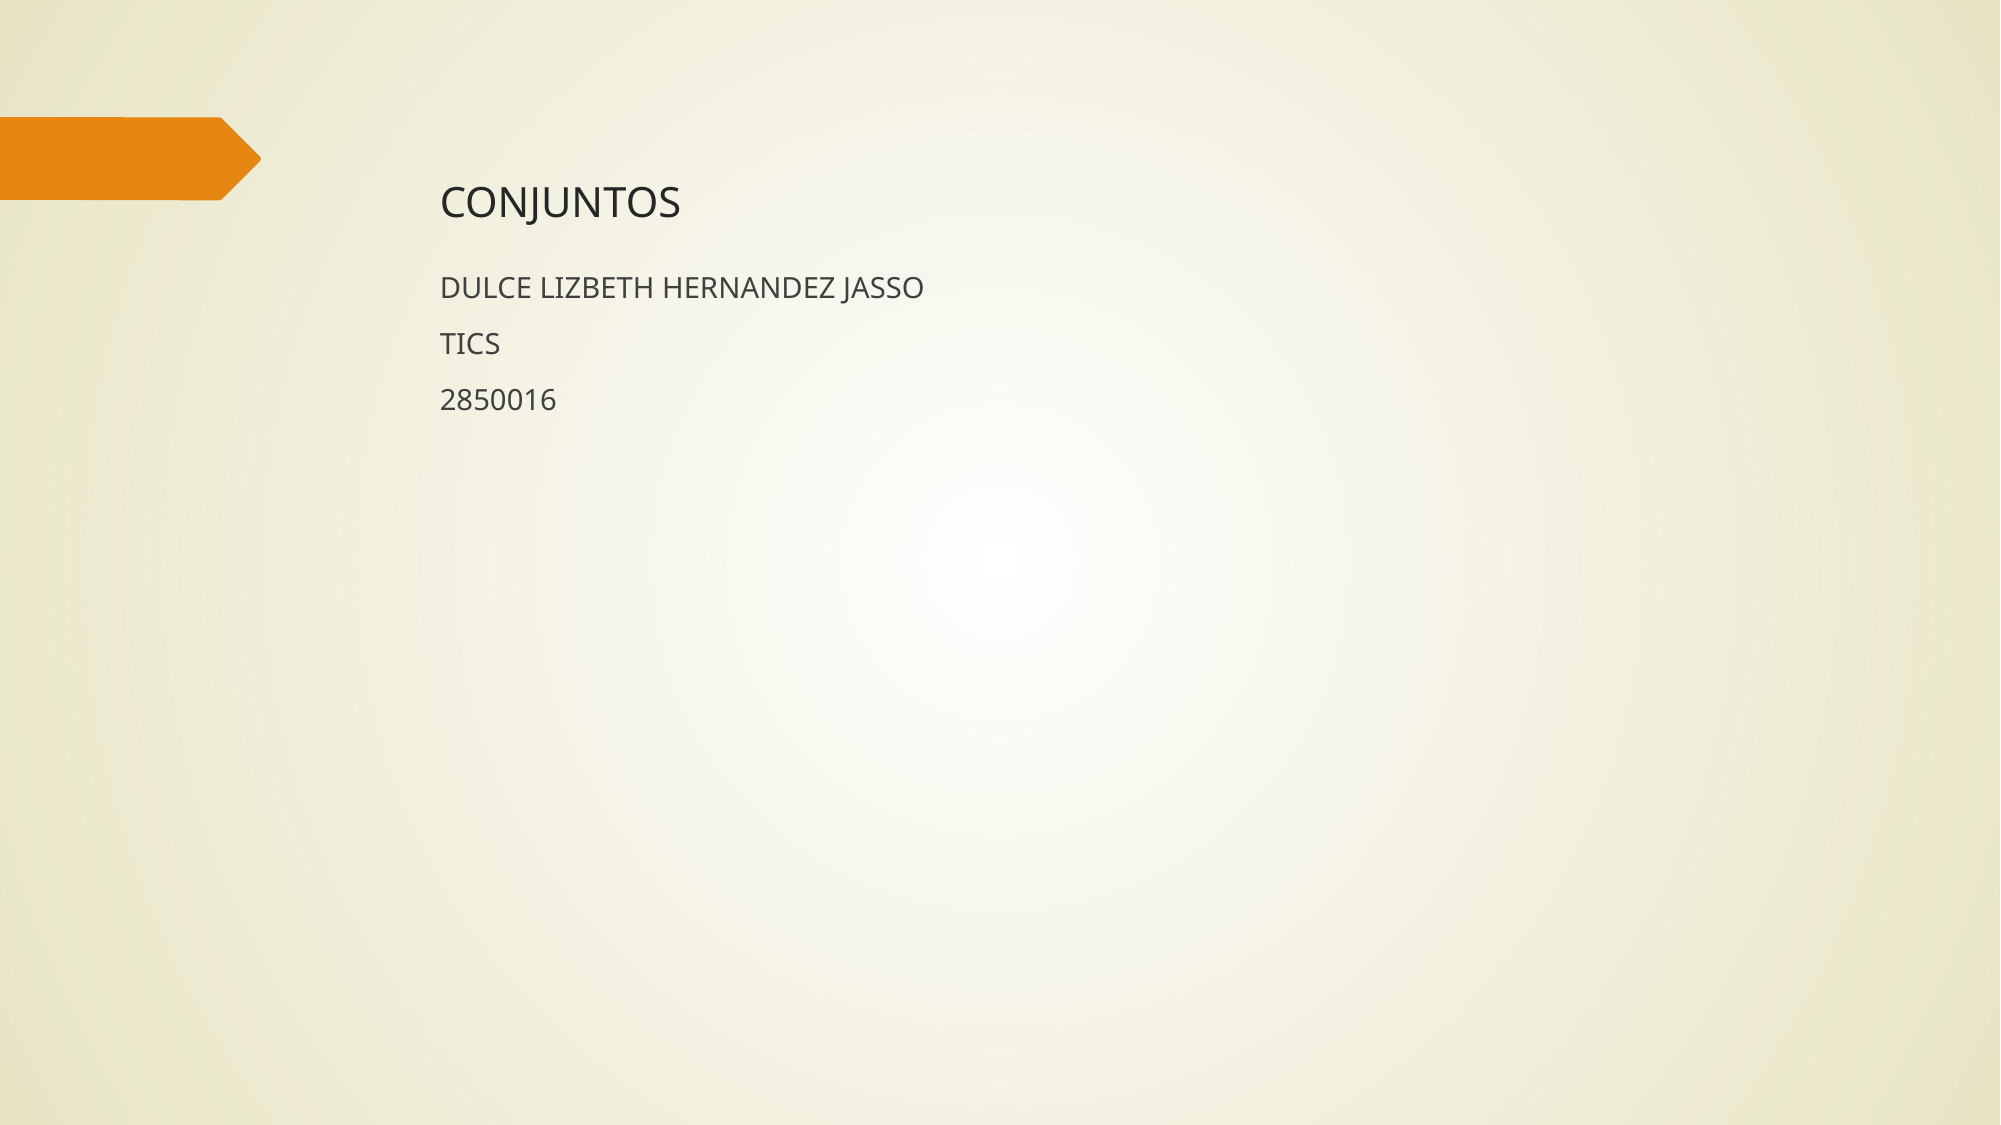

# CONJUNTOS
DULCE LIZBETH HERNANDEZ JASSO
TICS
2850016